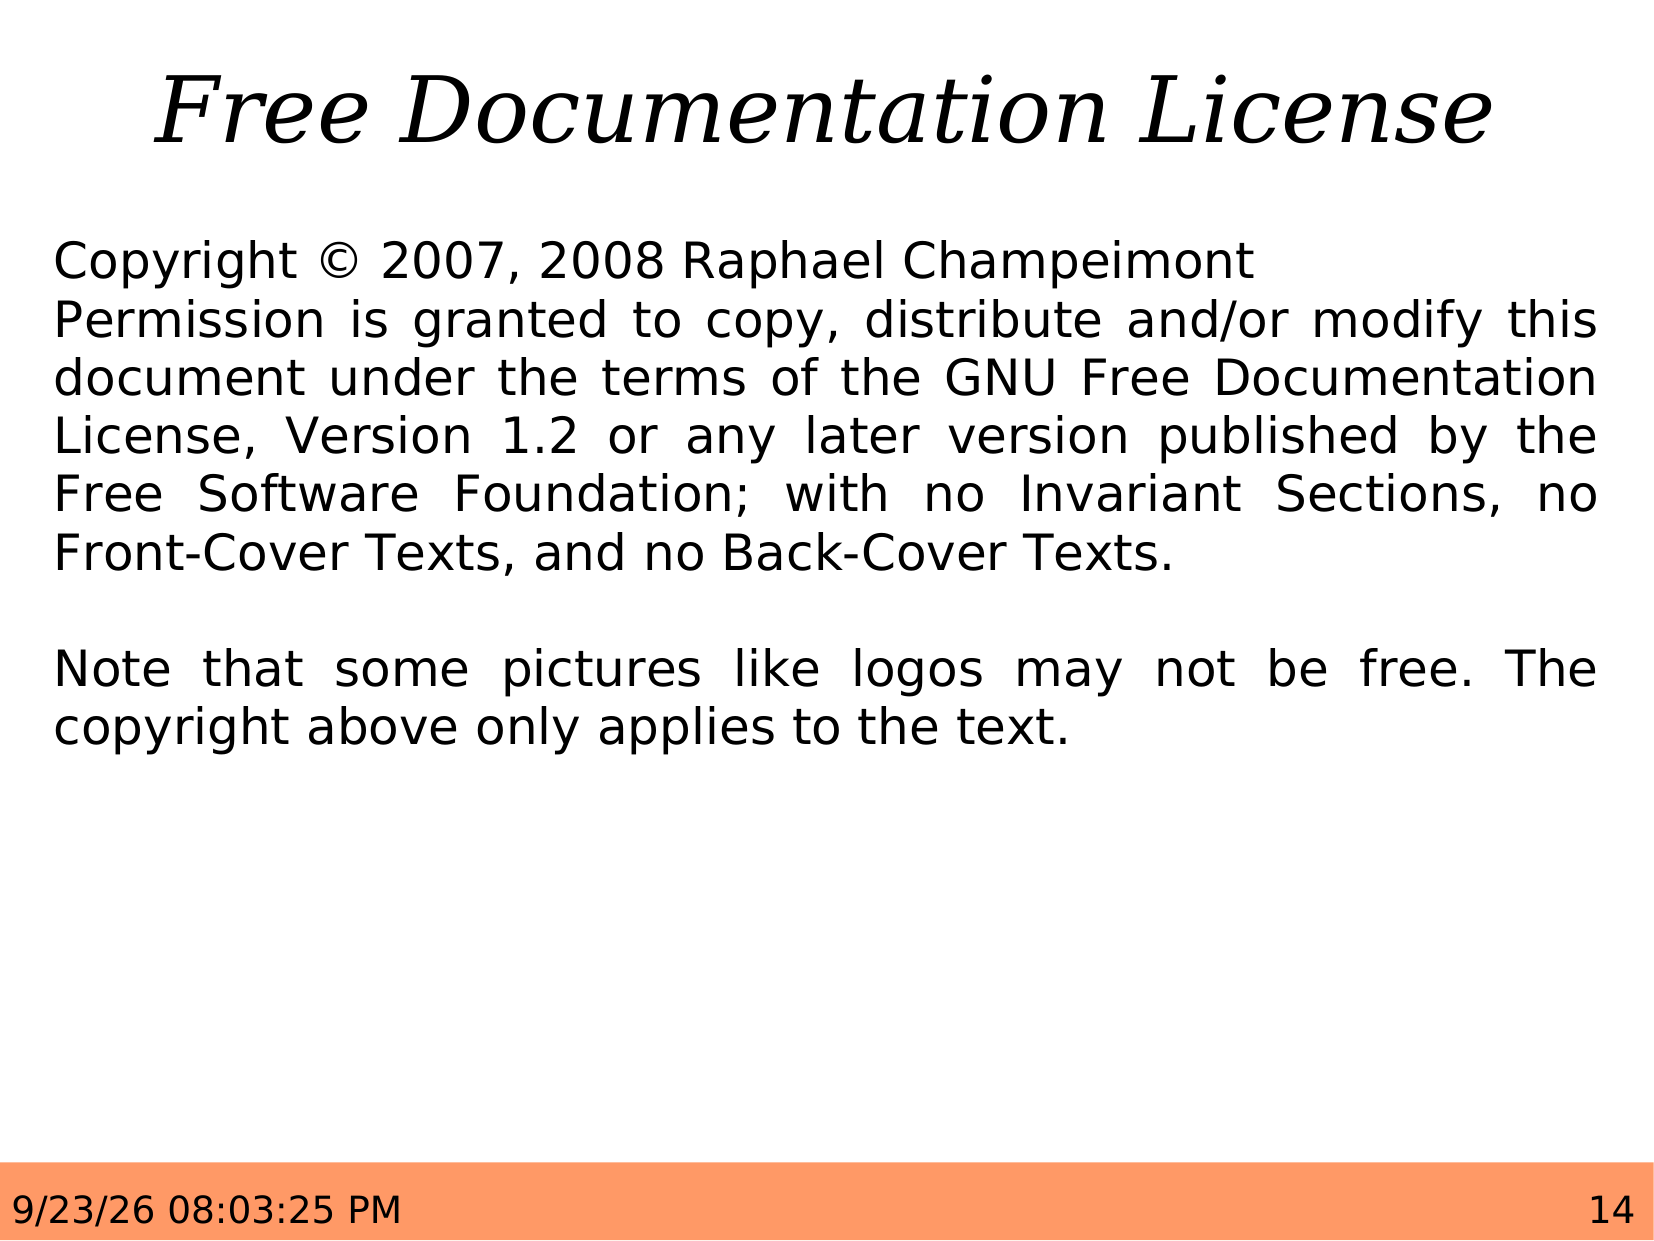

# Free Documentation License
Copyright © 2007, 2008 Raphael Champeimont
Permission is granted to copy, distribute and/or modify this document under the terms of the GNU Free Documentation License, Version 1.2 or any later version published by the Free Software Foundation; with no Invariant Sections, no Front-Cover Texts, and no Back-Cover Texts.
Note that some pictures like logos may not be free. The copyright above only applies to the text.